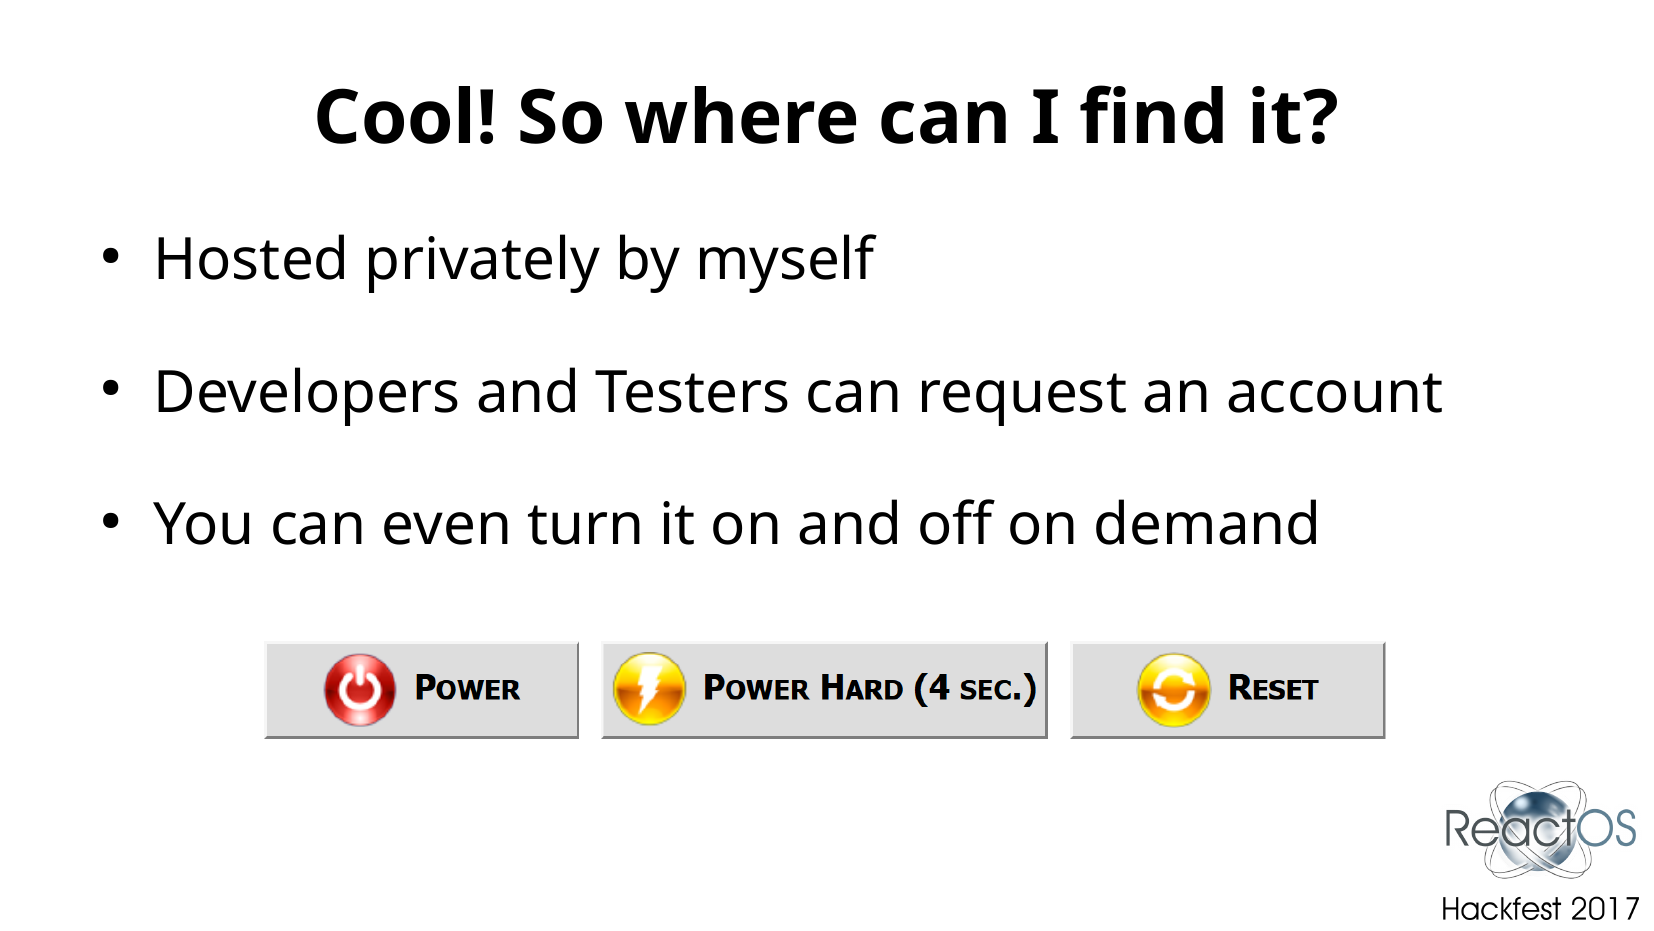

# Cool! So where can I find it?
Hosted privately by myself
Developers and Testers can request an account
You can even turn it on and off on demand